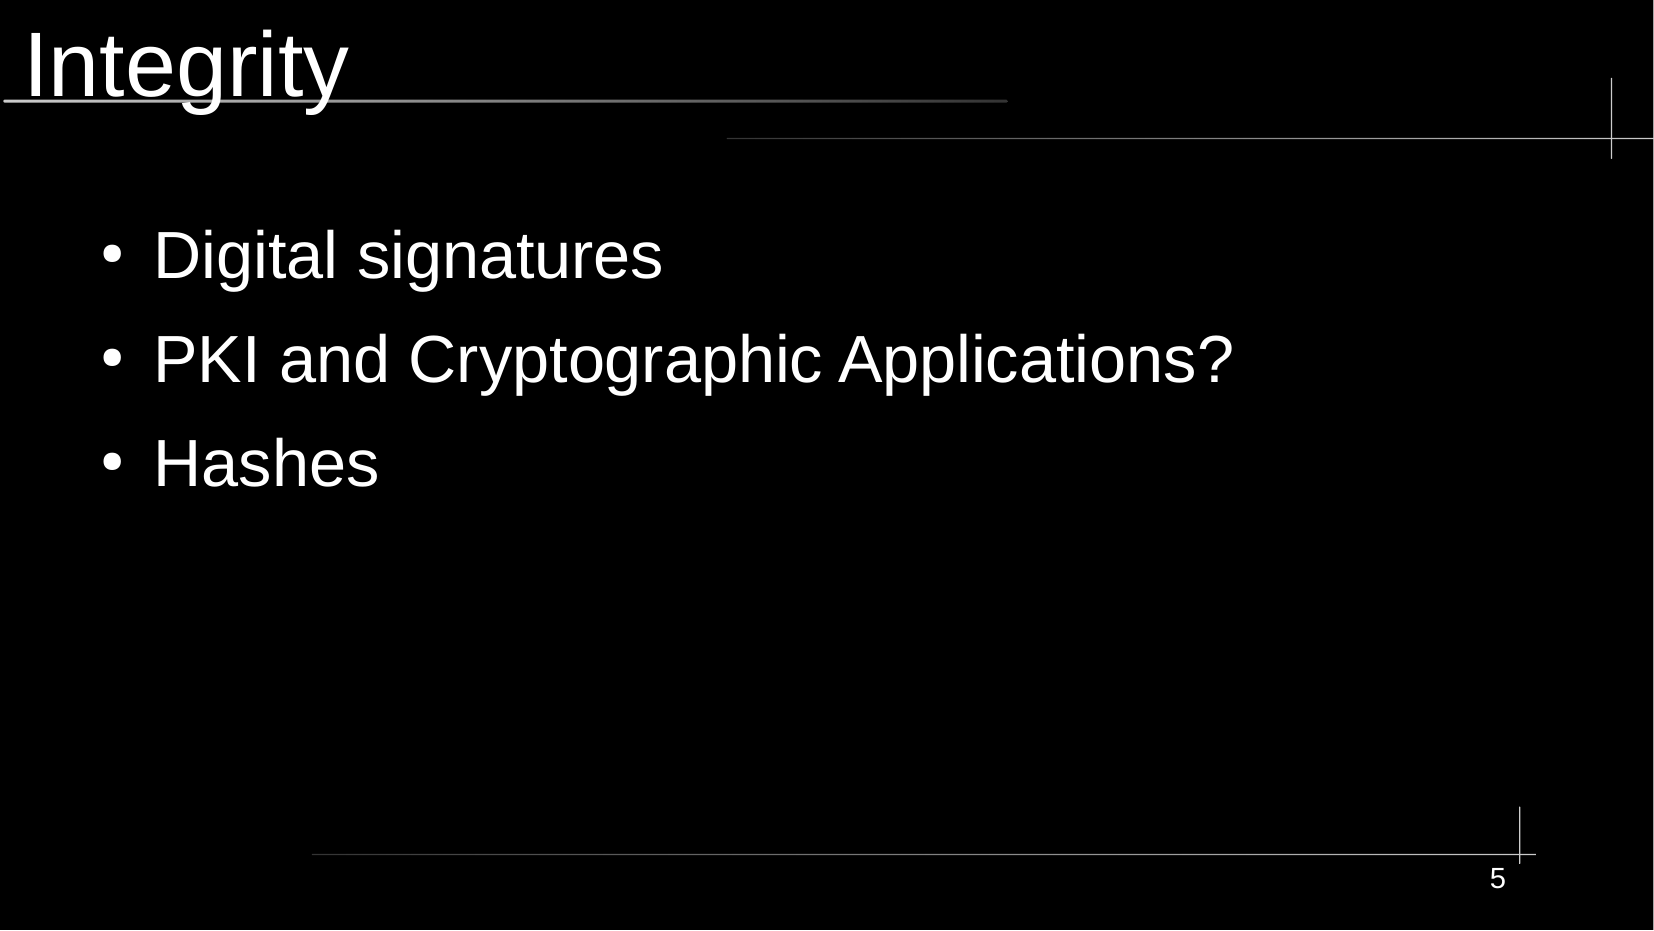

# Integrity
Digital signatures
PKI and Cryptographic Applications?
Hashes
5